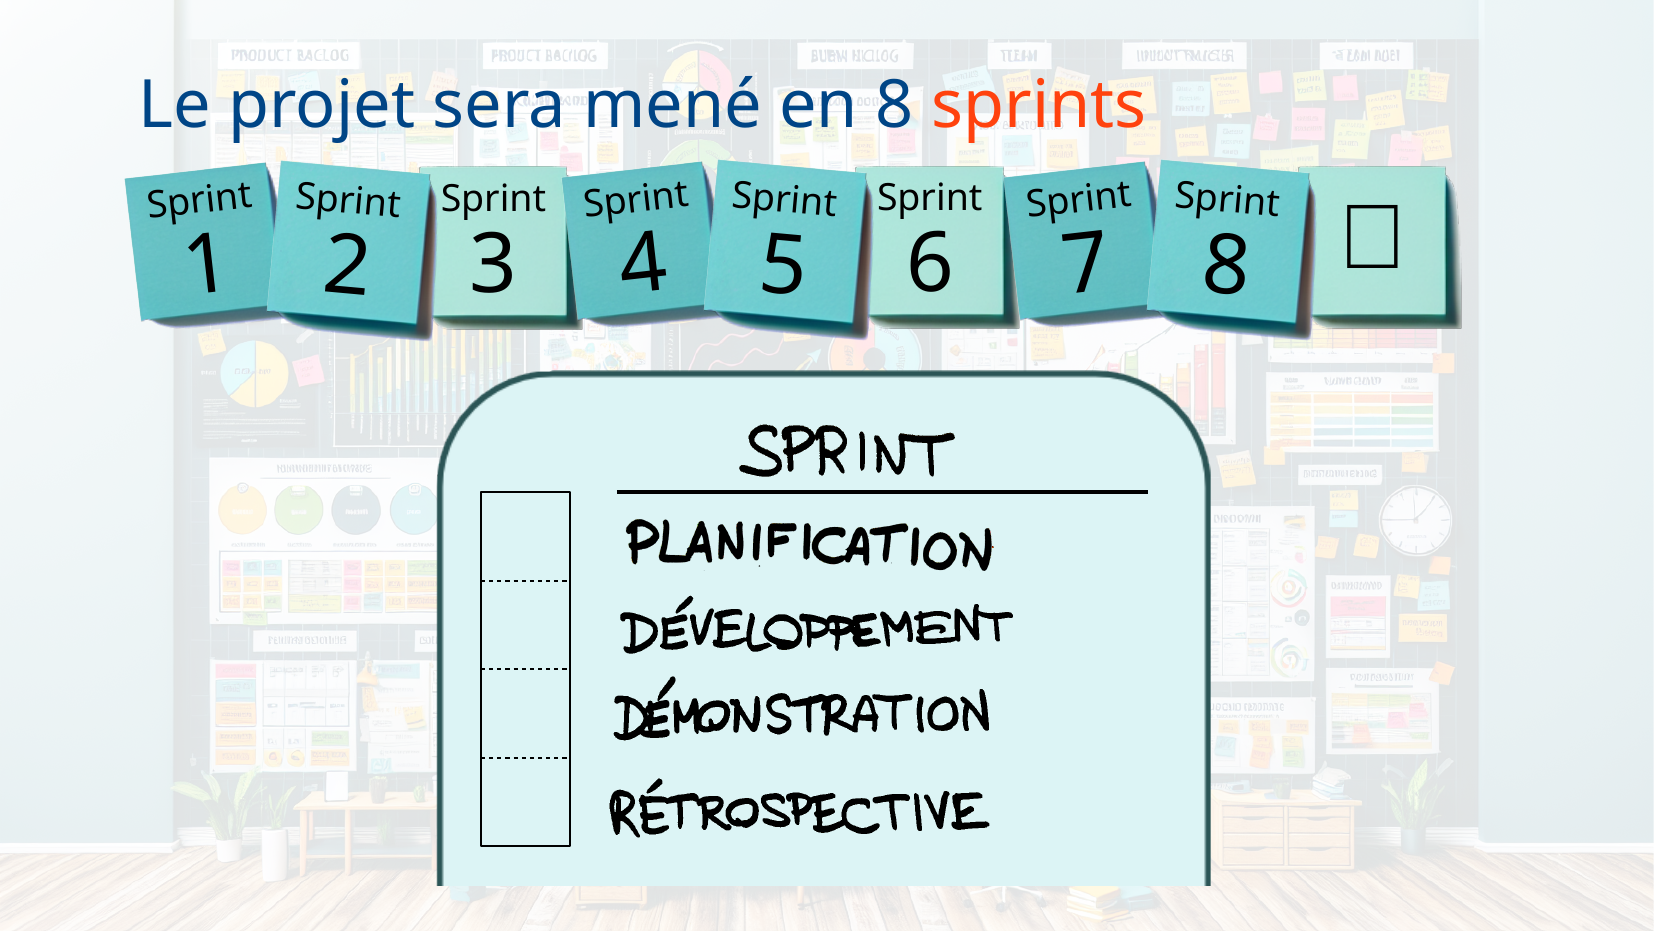

Le projet sera mené en 8 sprints
Sprint
6
🎉
Sprint
3
Sprint
5
Sprint
8
Sprint
2
Sprint
4
Sprint
7
Sprint
1